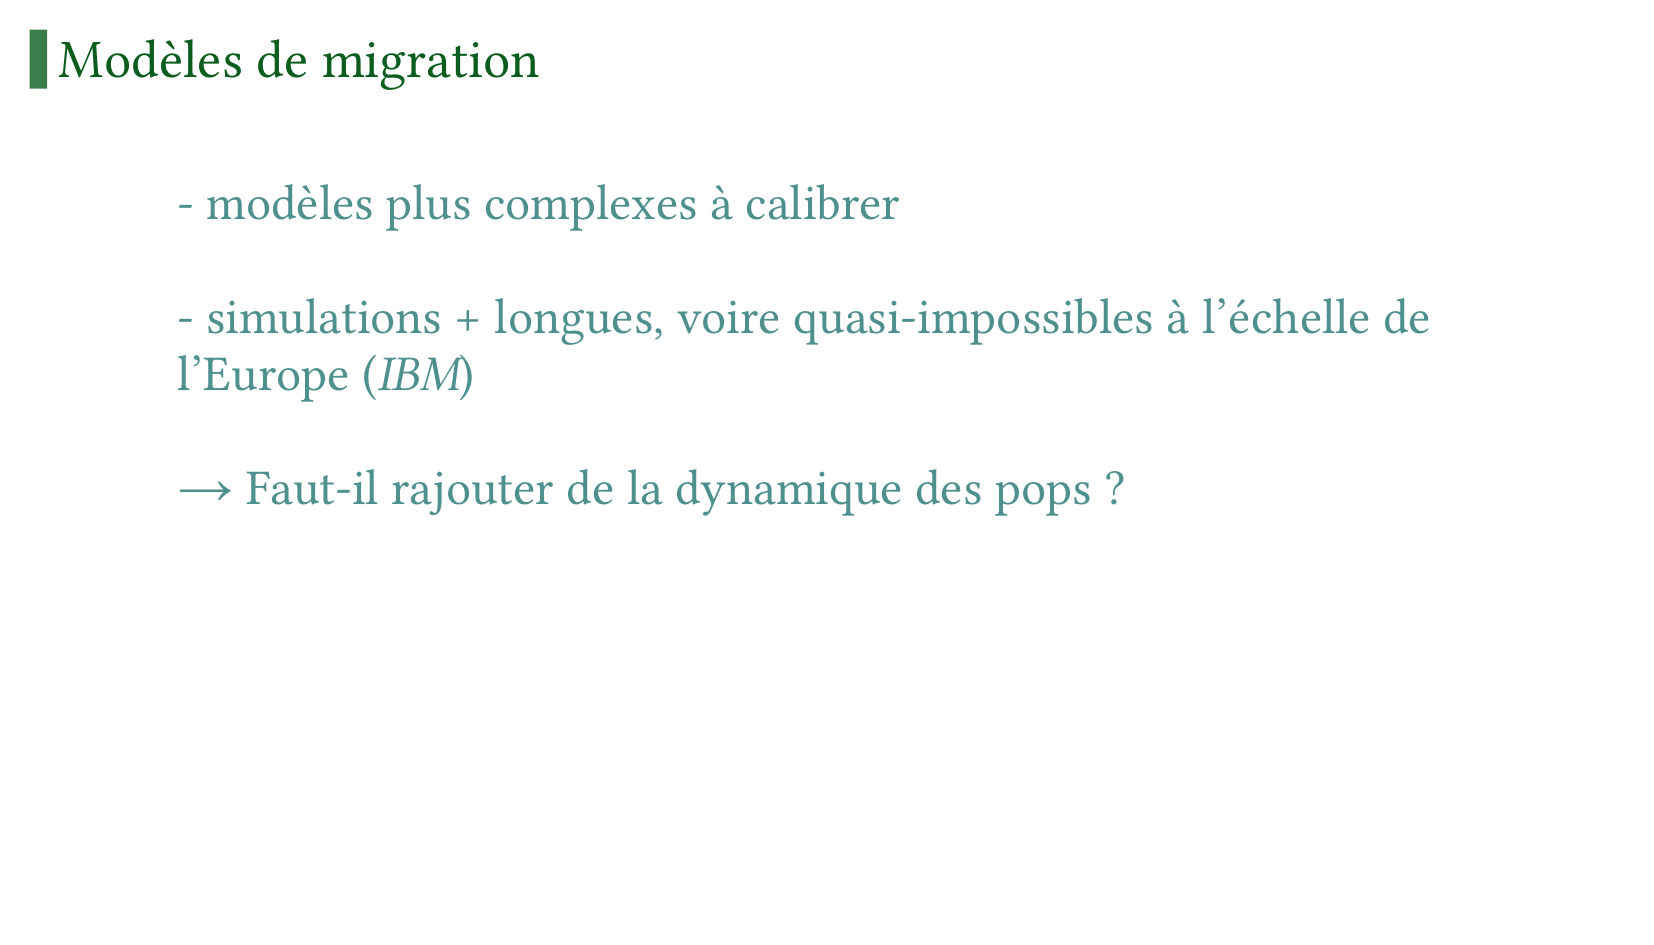

# Modèles de migration
- modèles plus complexes à calibrer
- simulations + longues, voire quasi-impossibles à l’échelle de l’Europe (IBM)
→ Faut-il rajouter de la dynamique des pops ?